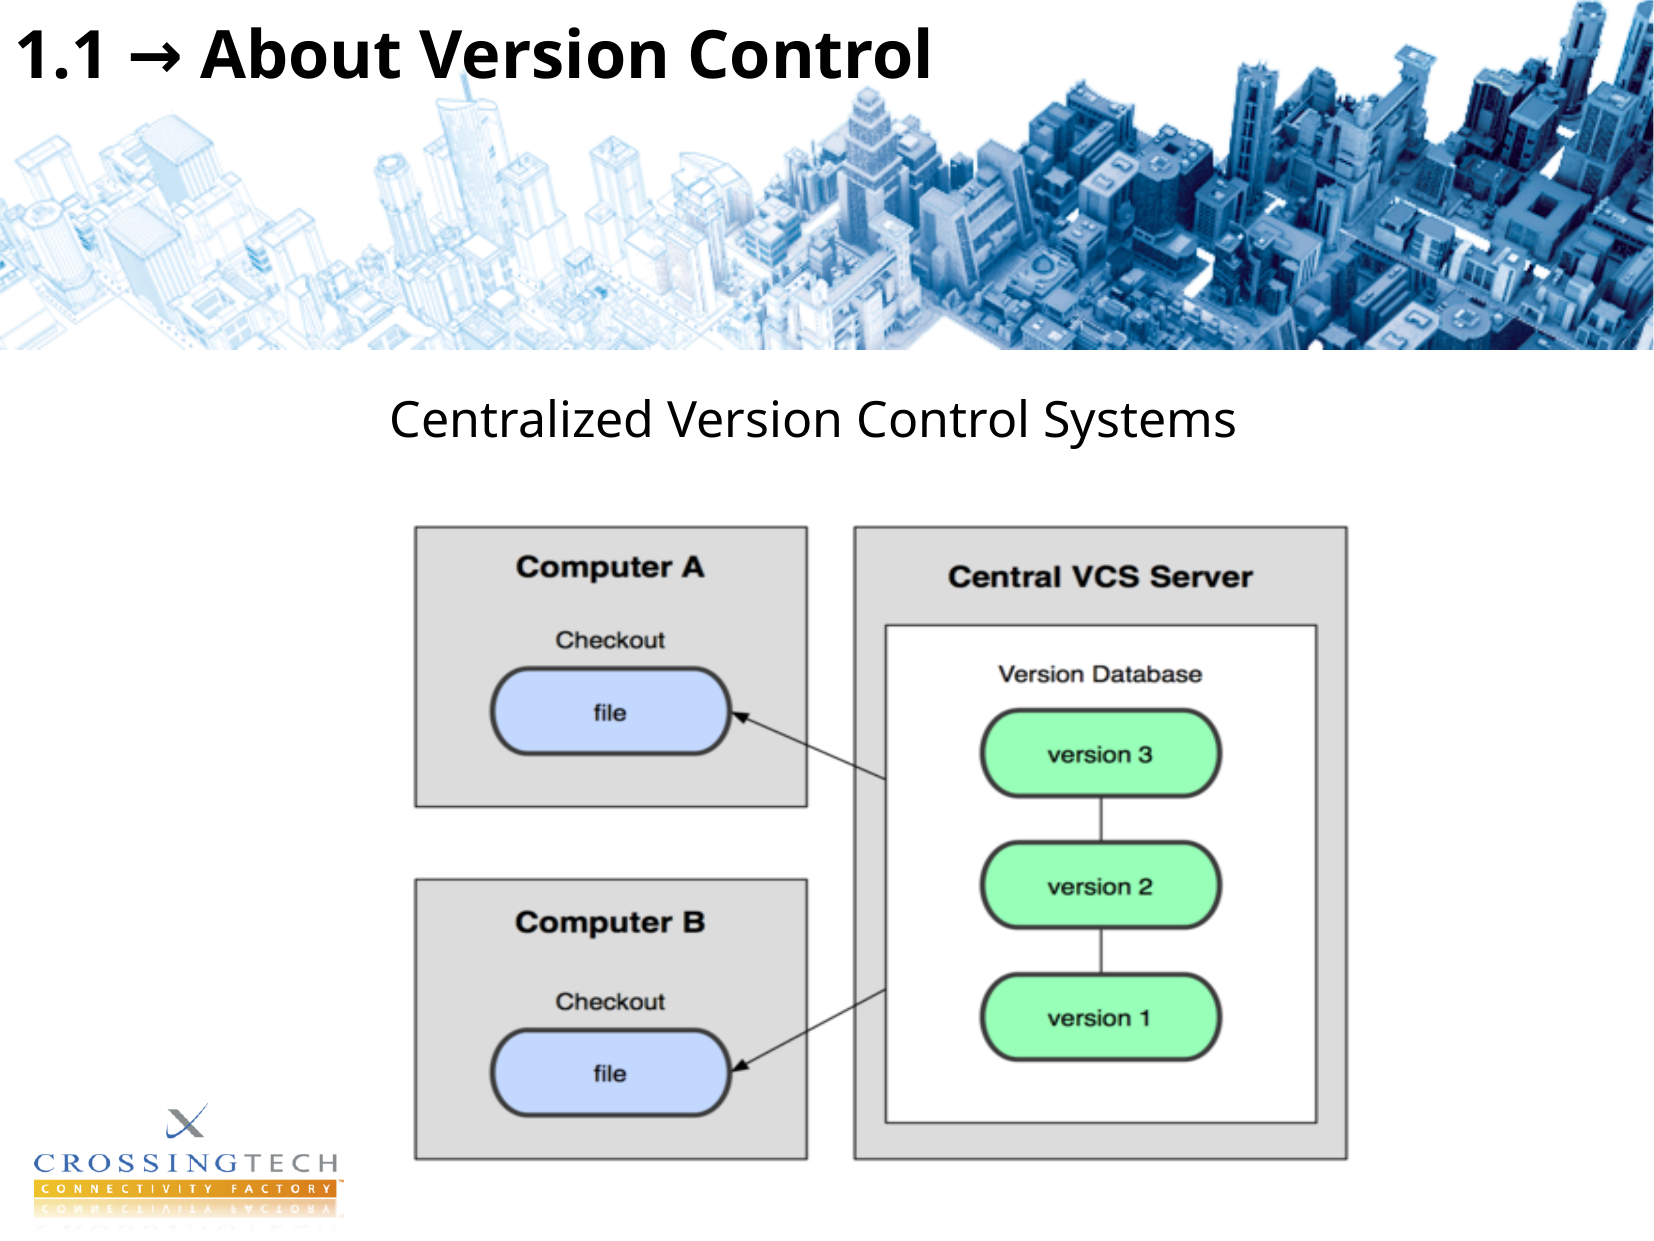

1.1 → About Version Control
Centralized Version Control Systems